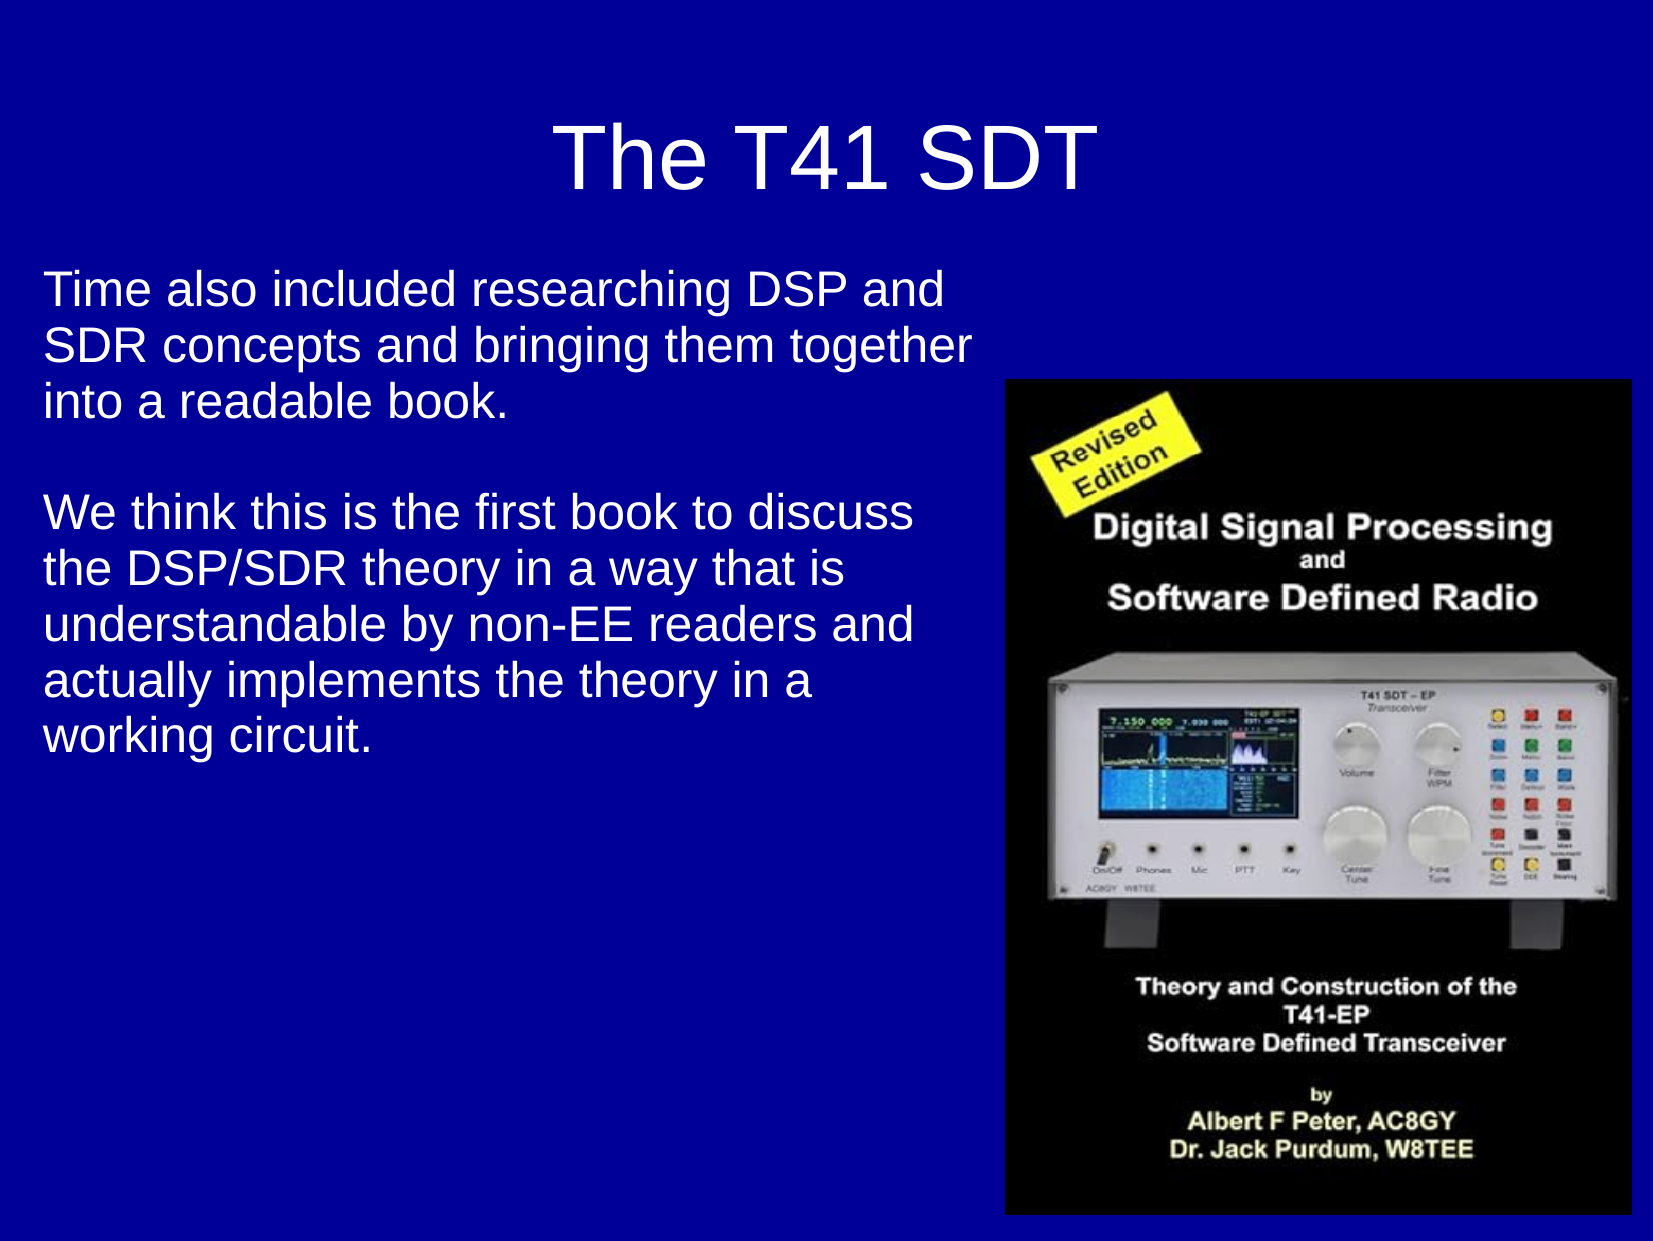

The T41 SDT
Time also included researching DSP and
SDR concepts and bringing them together
into a readable book.
We think this is the first book to discuss the DSP/SDR theory in a way that is understandable by non-EE readers and actually implements the theory in a working circuit.